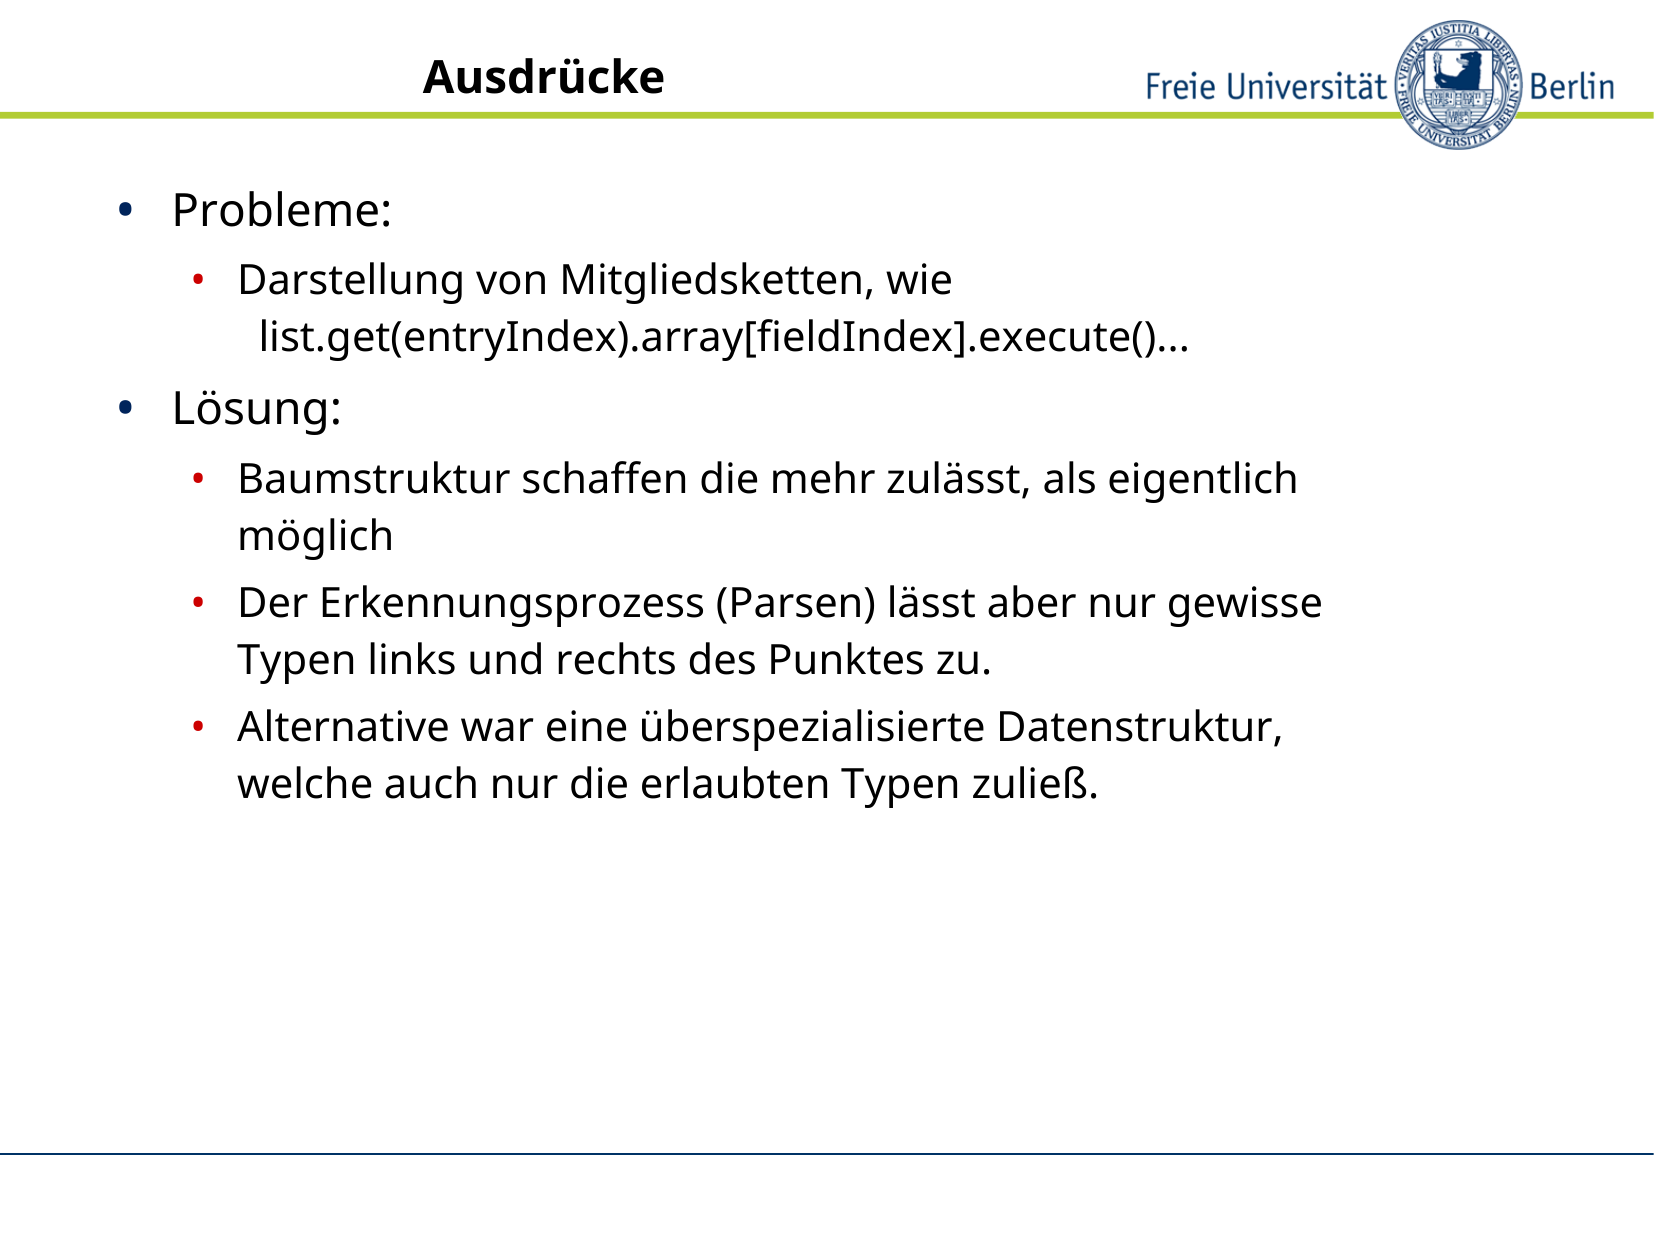

# Ausdrücke
Probleme:
Darstellung von Mitgliedsketten, wie
 list.get(entryIndex).array[fieldIndex].execute()...
Lösung:
Baumstruktur schaffen die mehr zulässt, als eigentlich möglich
Der Erkennungsprozess (Parsen) lässt aber nur gewisse Typen links und rechts des Punktes zu.
Alternative war eine überspezialisierte Datenstruktur, welche auch nur die erlaubten Typen zuließ.